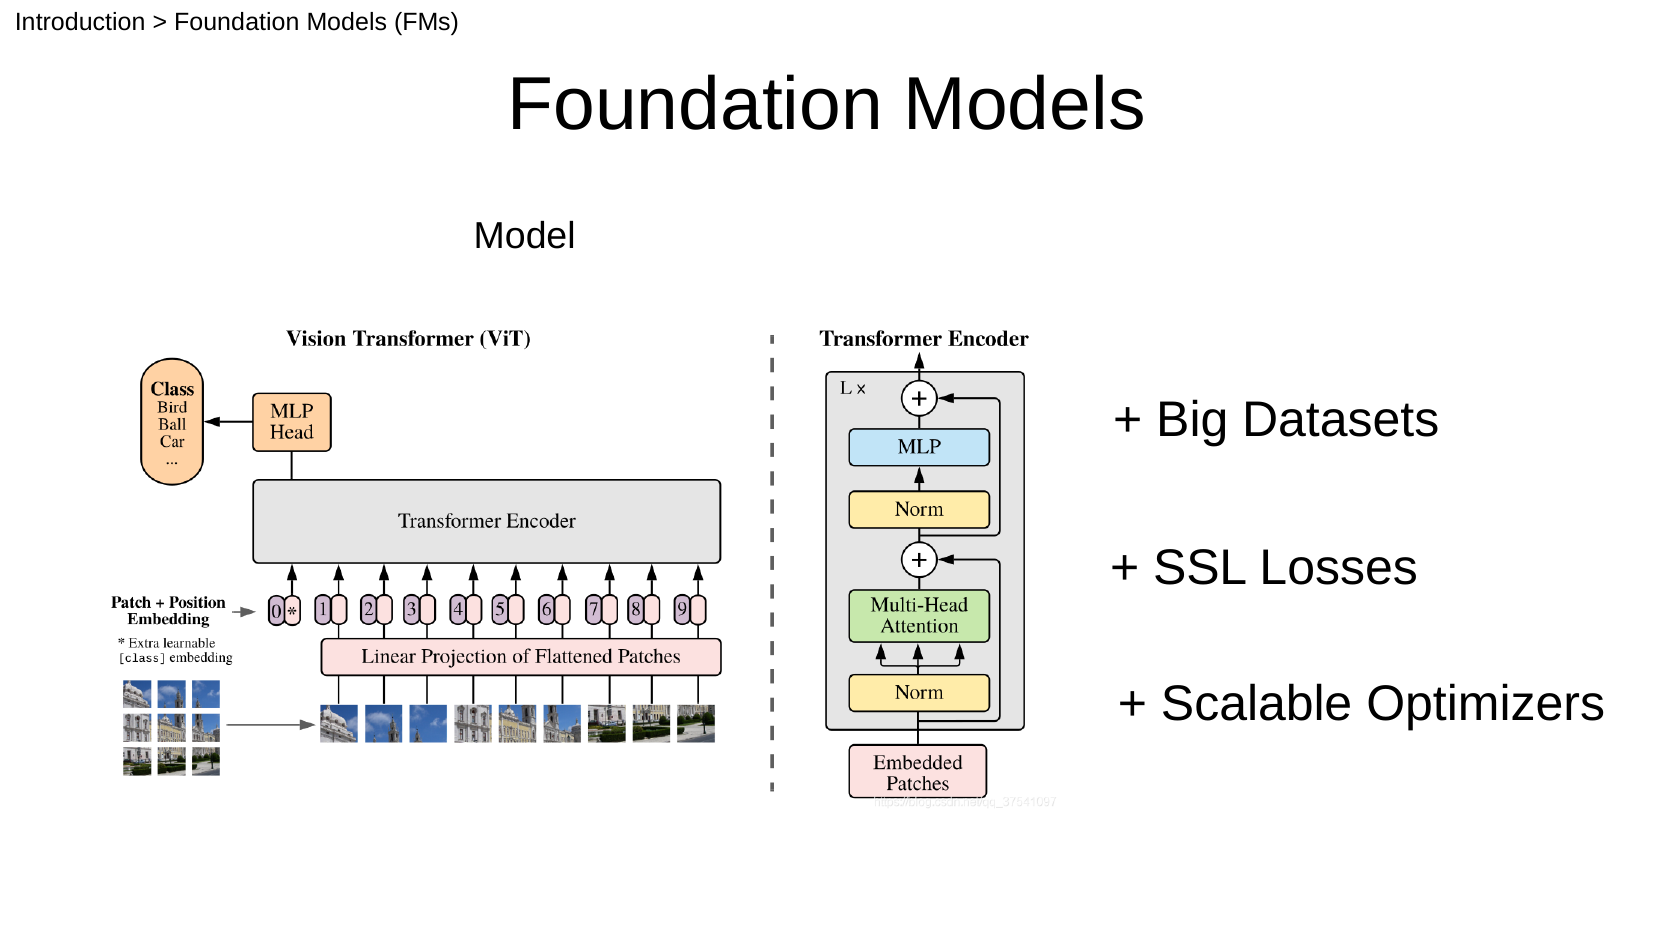

Introduction > Foundation Models (FMs)
# Foundation Models
Model
+ Big Datasets
+ SSL Losses
+ Scalable Optimizers